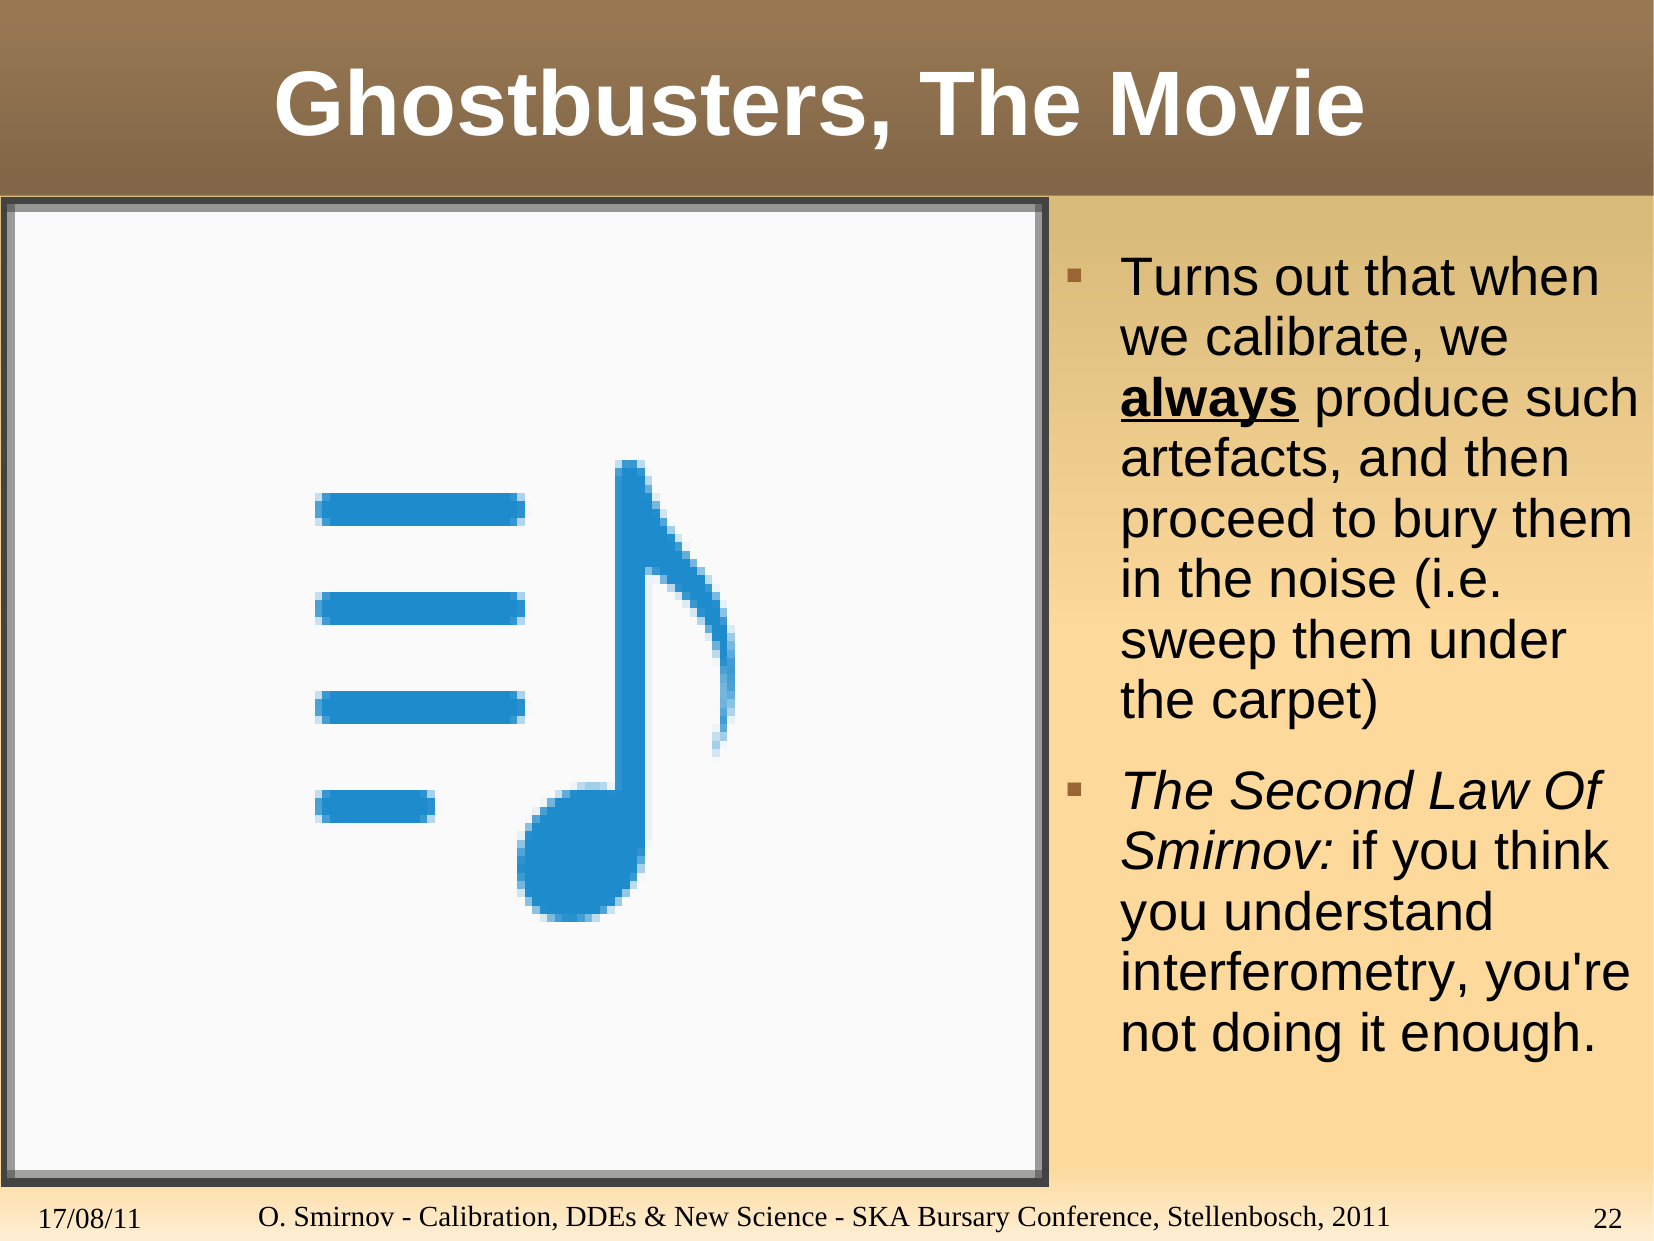

# Ghostbusters, The Movie
Turns out that when we calibrate, we always produce such artefacts, and then proceed to bury them in the noise (i.e. sweep them under the carpet)
The Second Law Of Smirnov: if you think you understand interferometry, you're not doing it enough.
O. Smirnov - Calibration, DDEs & New Science - SKA Bursary Conference, Stellenbosch, 2011
17/08/11
22